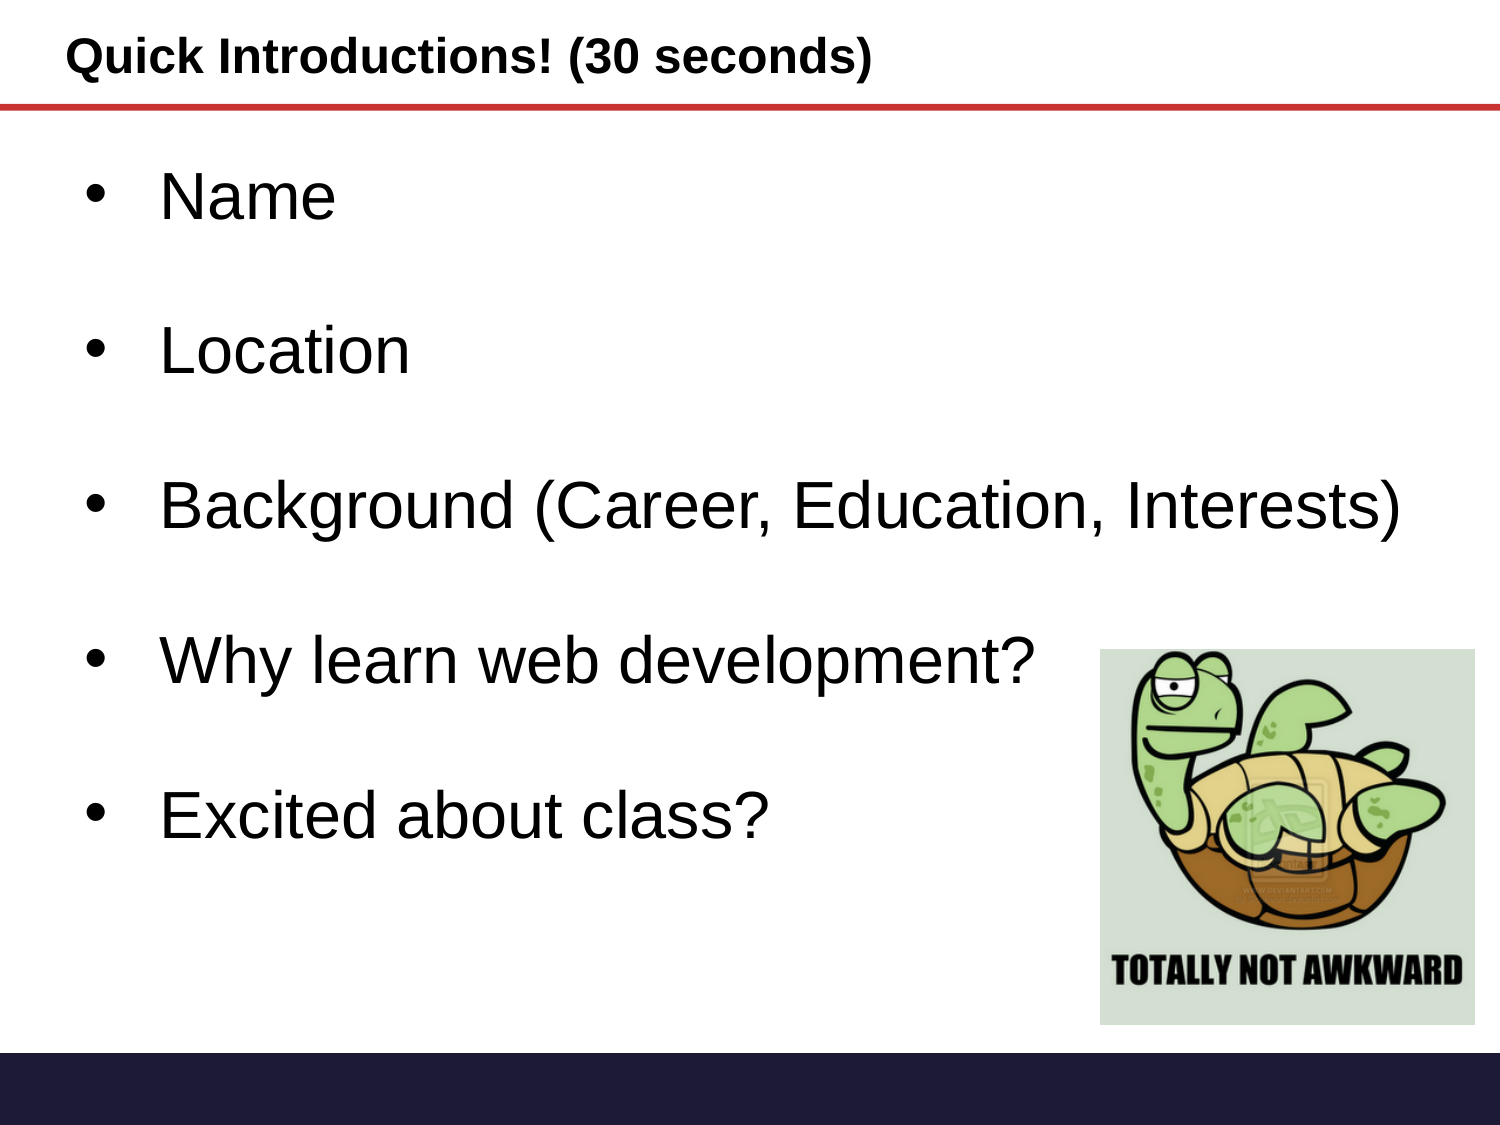

# Quick Introductions! (30 seconds)
Name
Location
Background (Career, Education, Interests)
Why learn web development?
Excited about class?